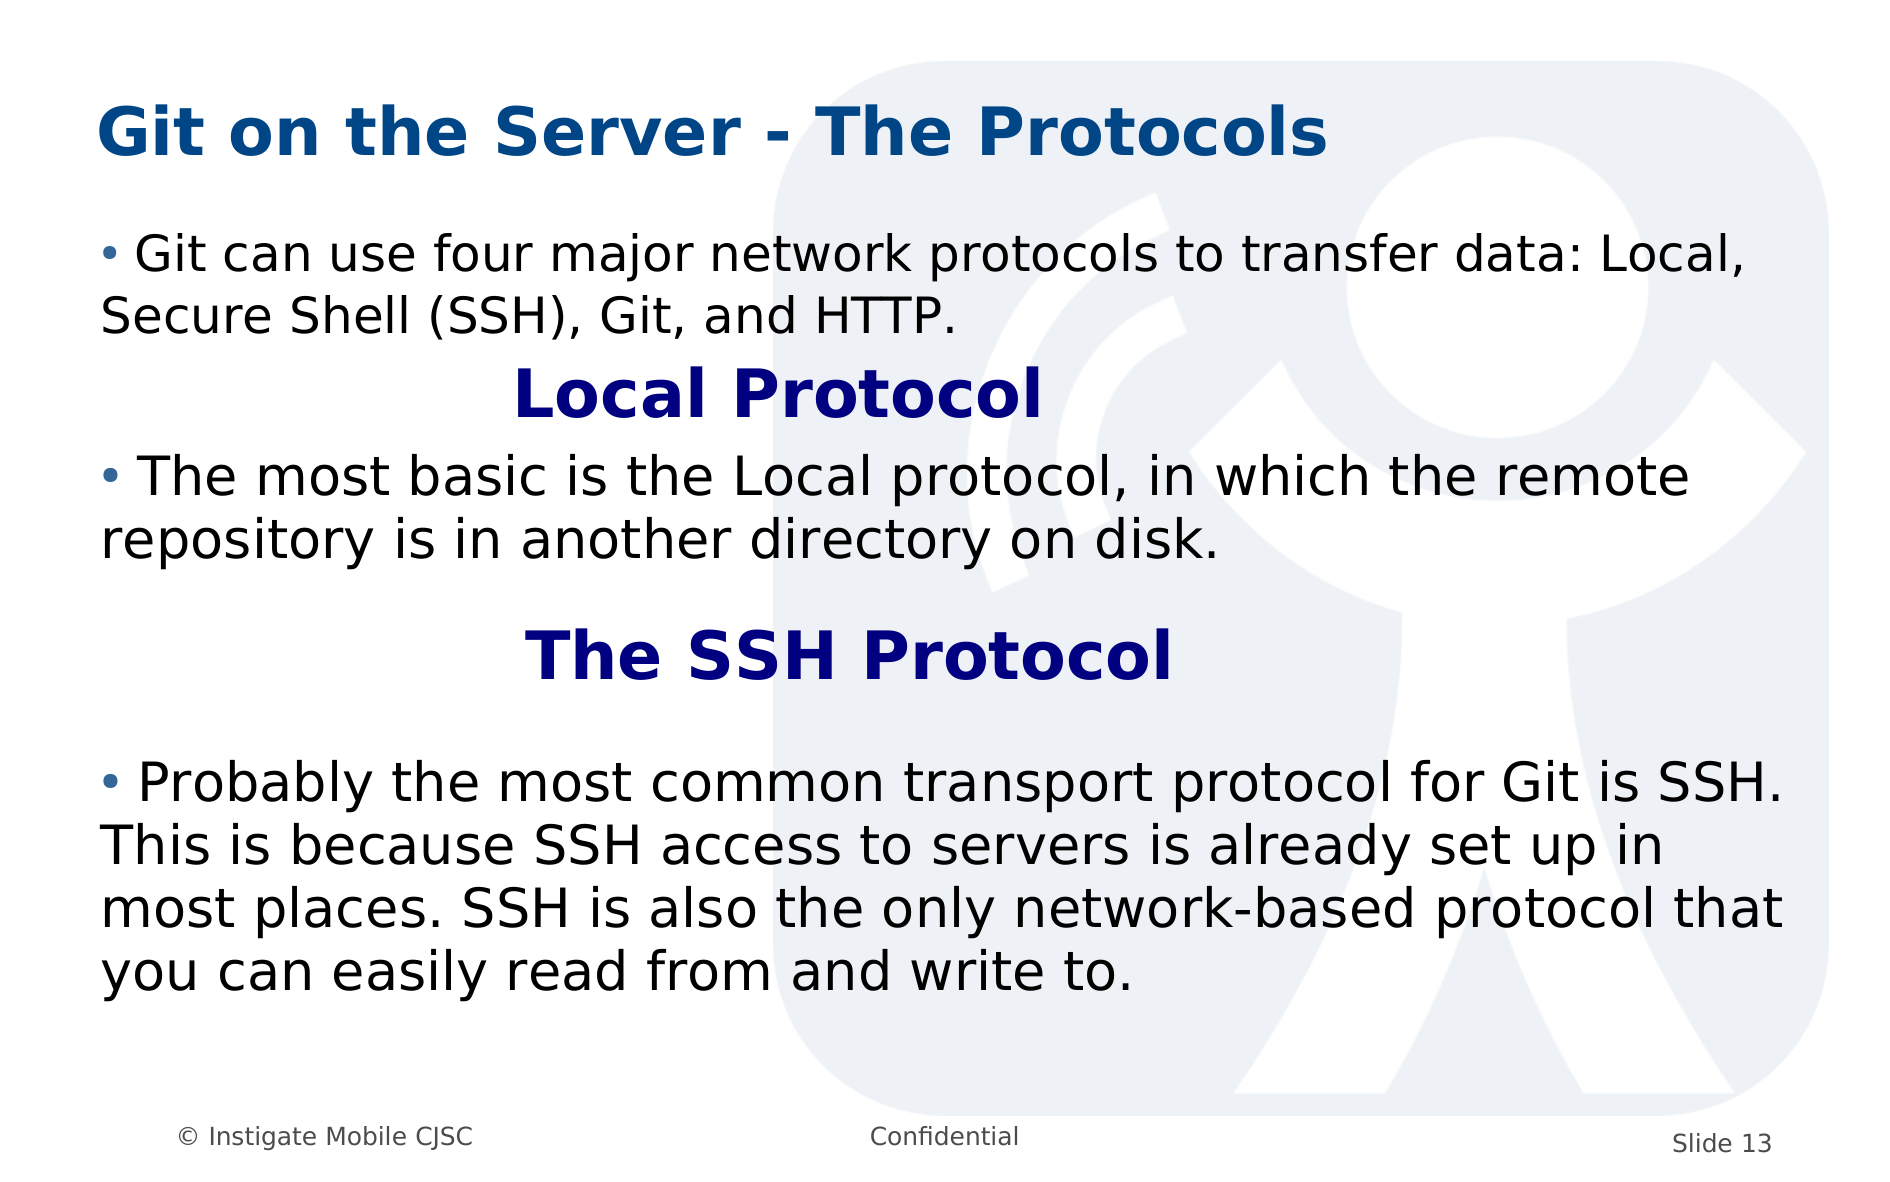

# Git on the Server - The Protocols
 Git can use four major network protocols to transfer data: Local, Secure Shell (SSH), Git, and HTTP.
 The most basic is the Local protocol, in which the remote repository is in another directory on disk.
 Probably the most common transport protocol for Git is SSH. This is because SSH access to servers is already set up in most places. SSH is also the only network-based protocol that you can easily read from and write to.
Local Protocol
The SSH Protocol